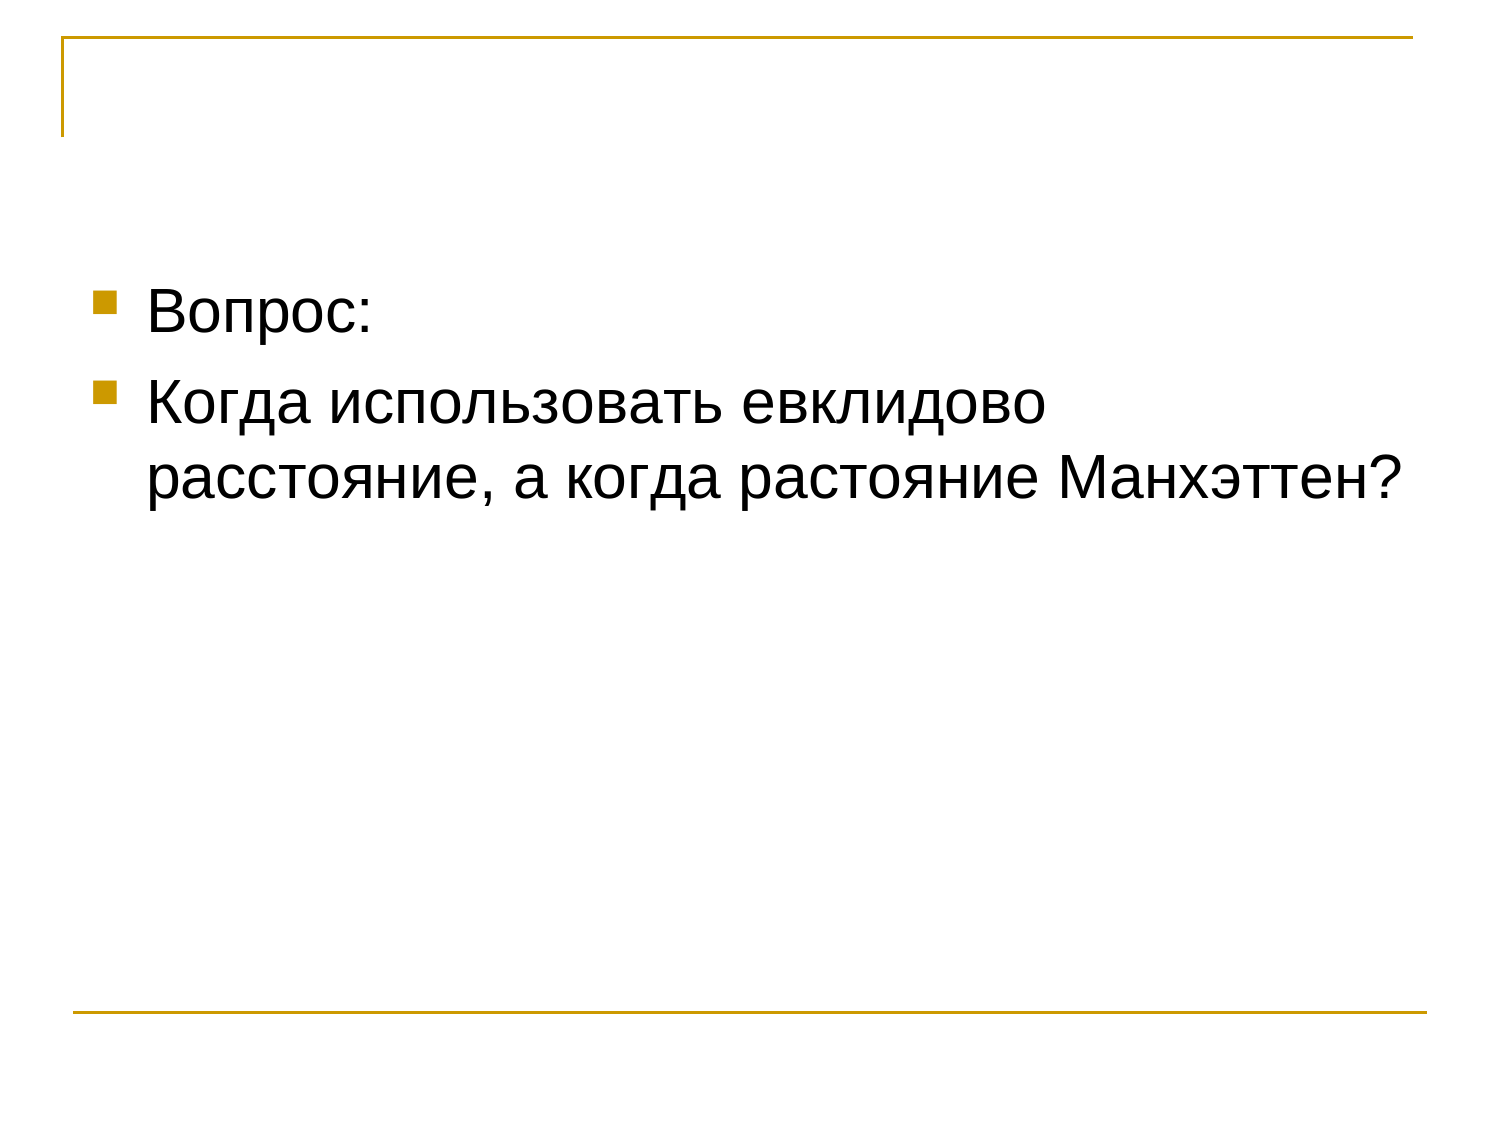

#
Вопрос:
Когда использовать евклидово расстояние, а когда растояние Манхэттен?